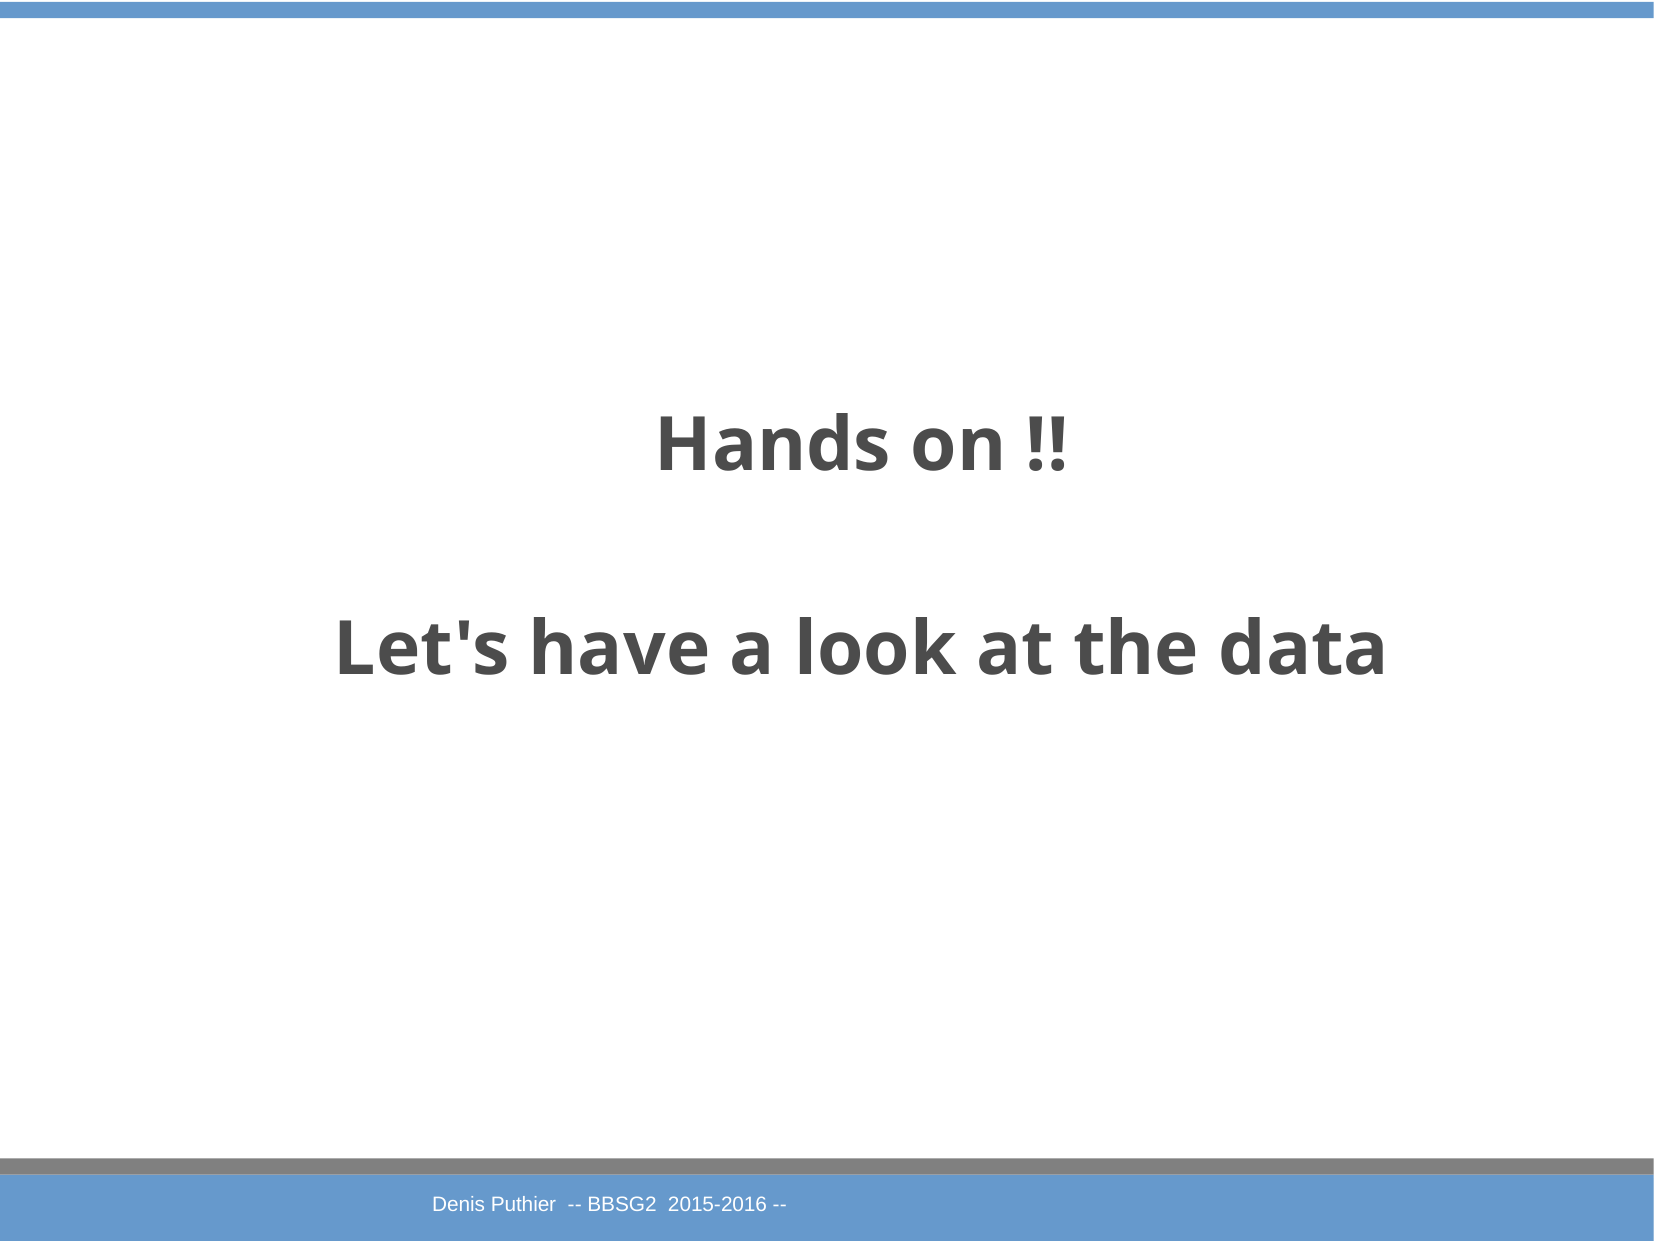

Hands on !!
Let's have a look at the data